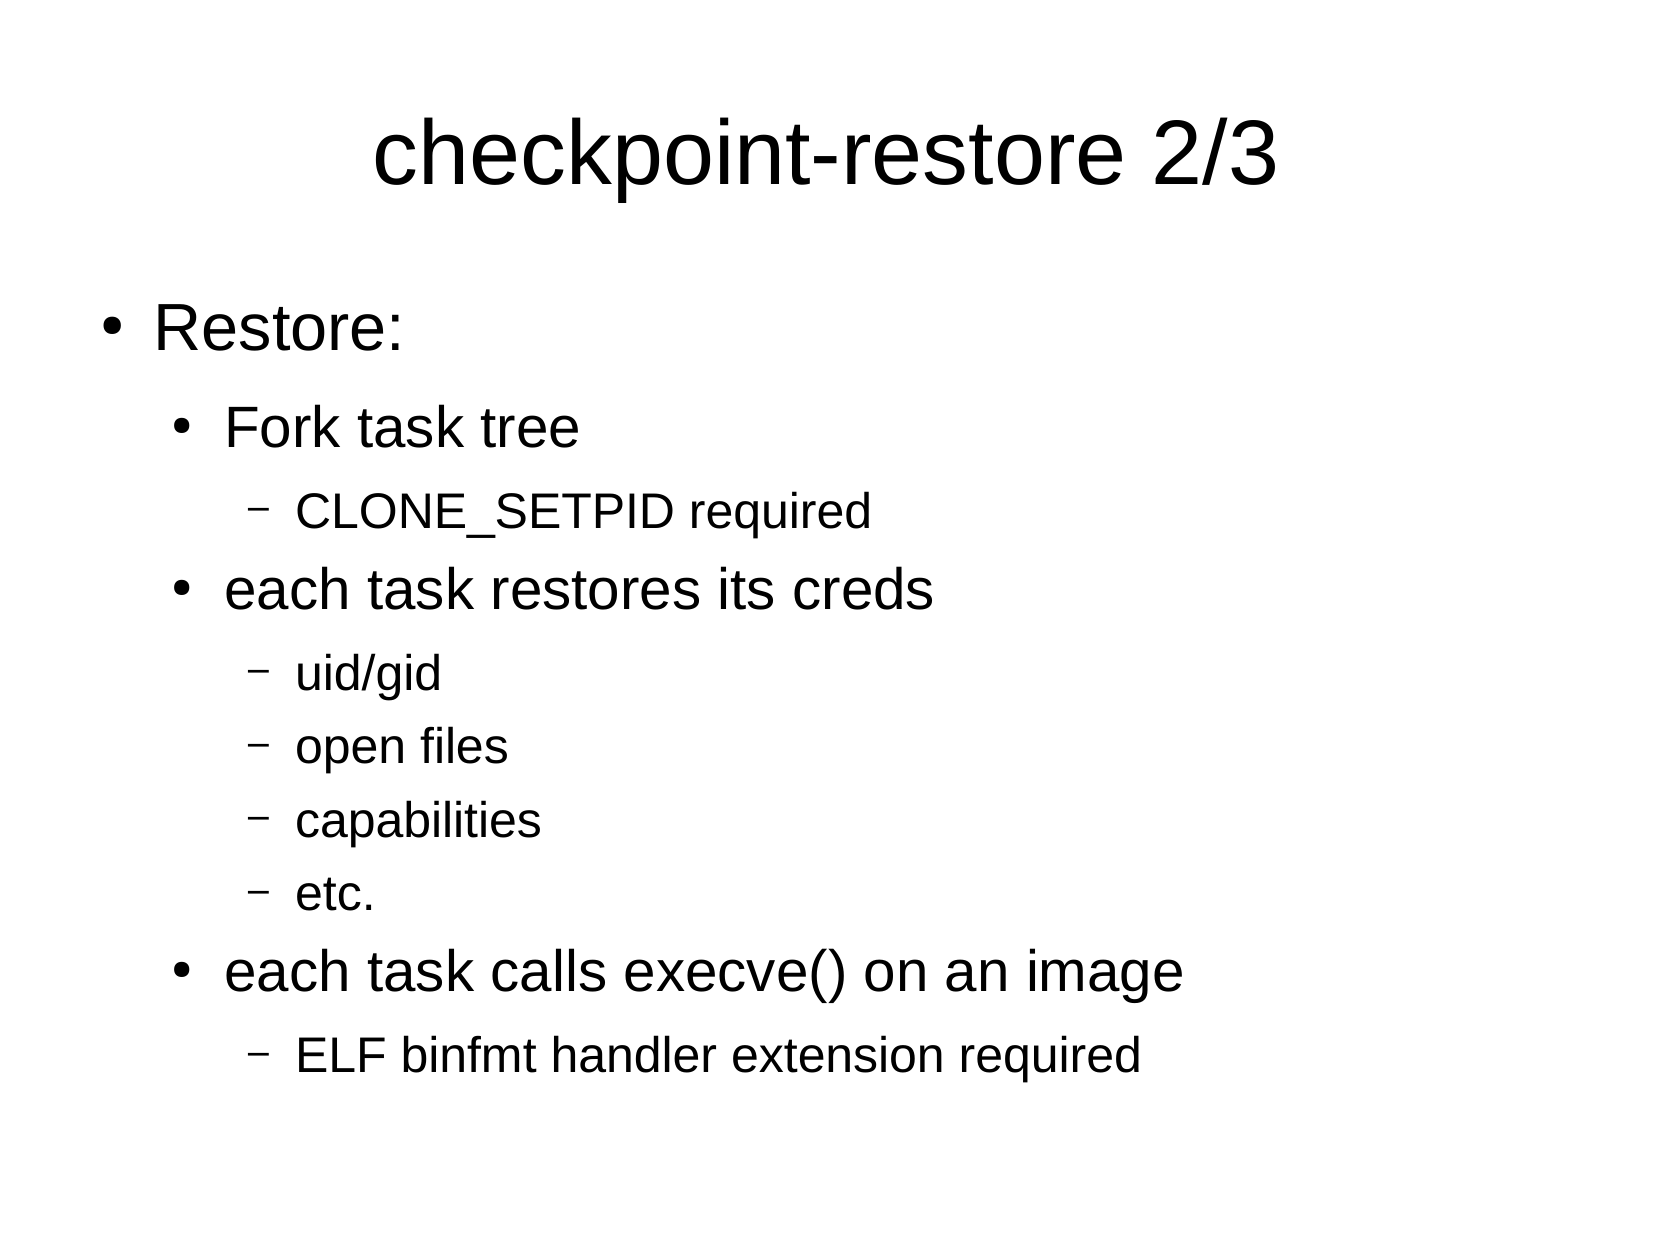

# checkpoint-restore 2/3
Restore:
Fork task tree
CLONE_SETPID required
each task restores its creds
uid/gid
open files
capabilities
etc.
each task calls execve() on an image
ELF binfmt handler extension required